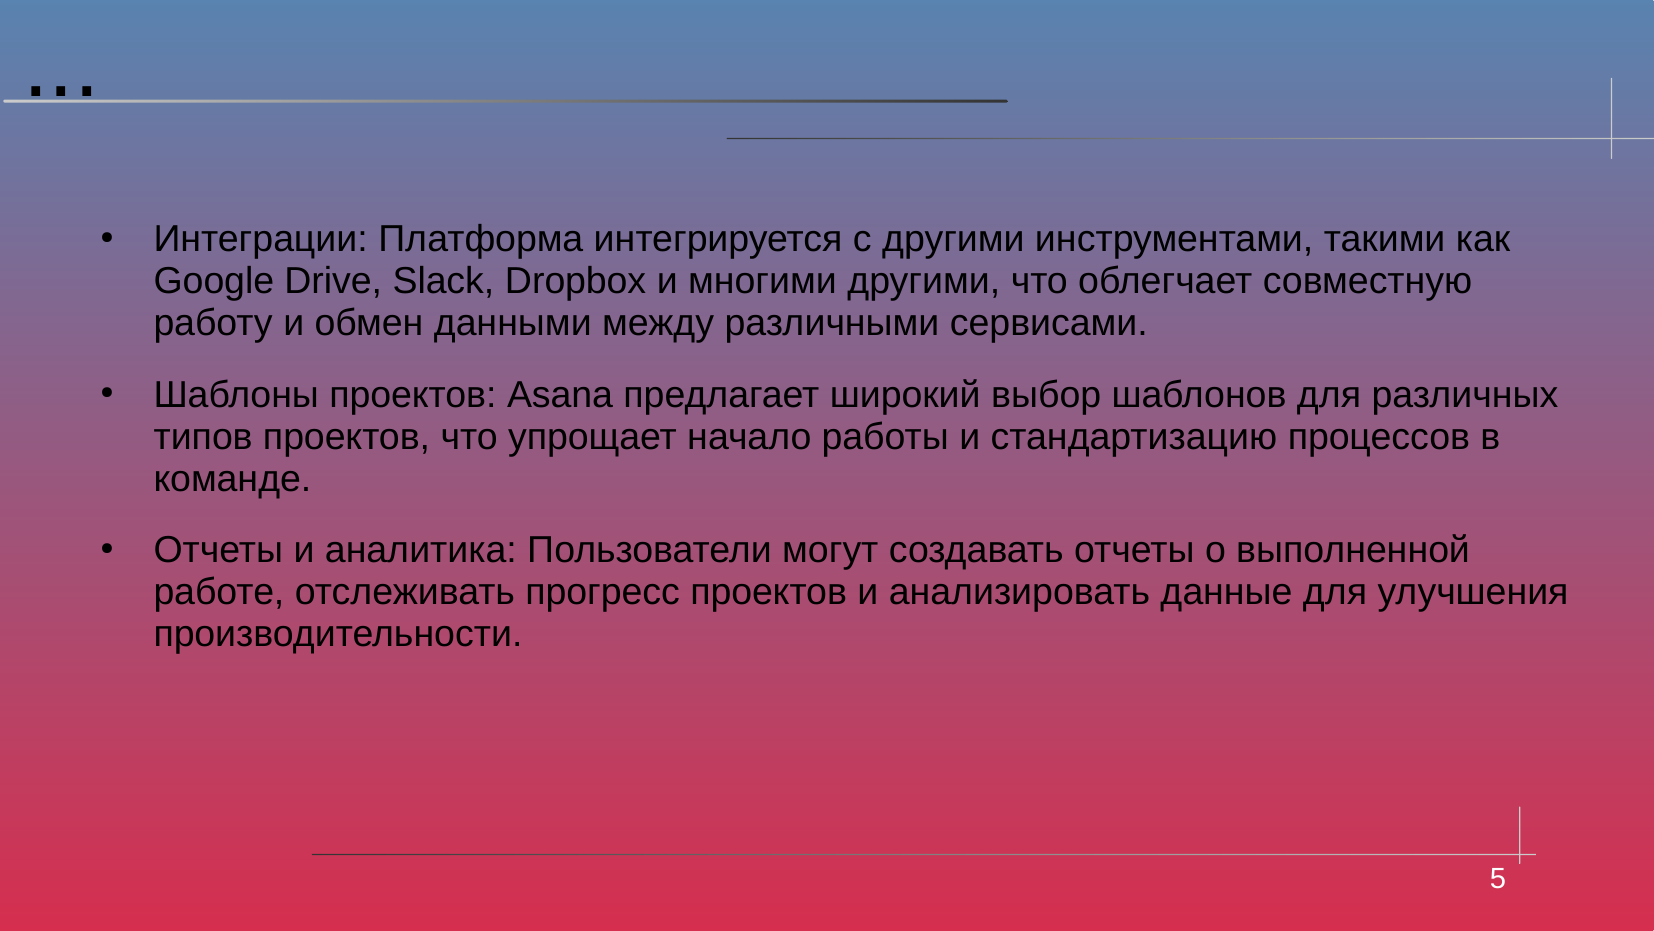

# ...
Интеграции: Платформа интегрируется с другими инструментами, такими как Google Drive, Slack, Dropbox и многими другими, что облегчает совместную работу и обмен данными между различными сервисами.
Шаблоны проектов: Asana предлагает широкий выбор шаблонов для различных типов проектов, что упрощает начало работы и стандартизацию процессов в команде.
Отчеты и аналитика: Пользователи могут создавать отчеты о выполненной работе, отслеживать прогресс проектов и анализировать данные для улучшения производительности.
5